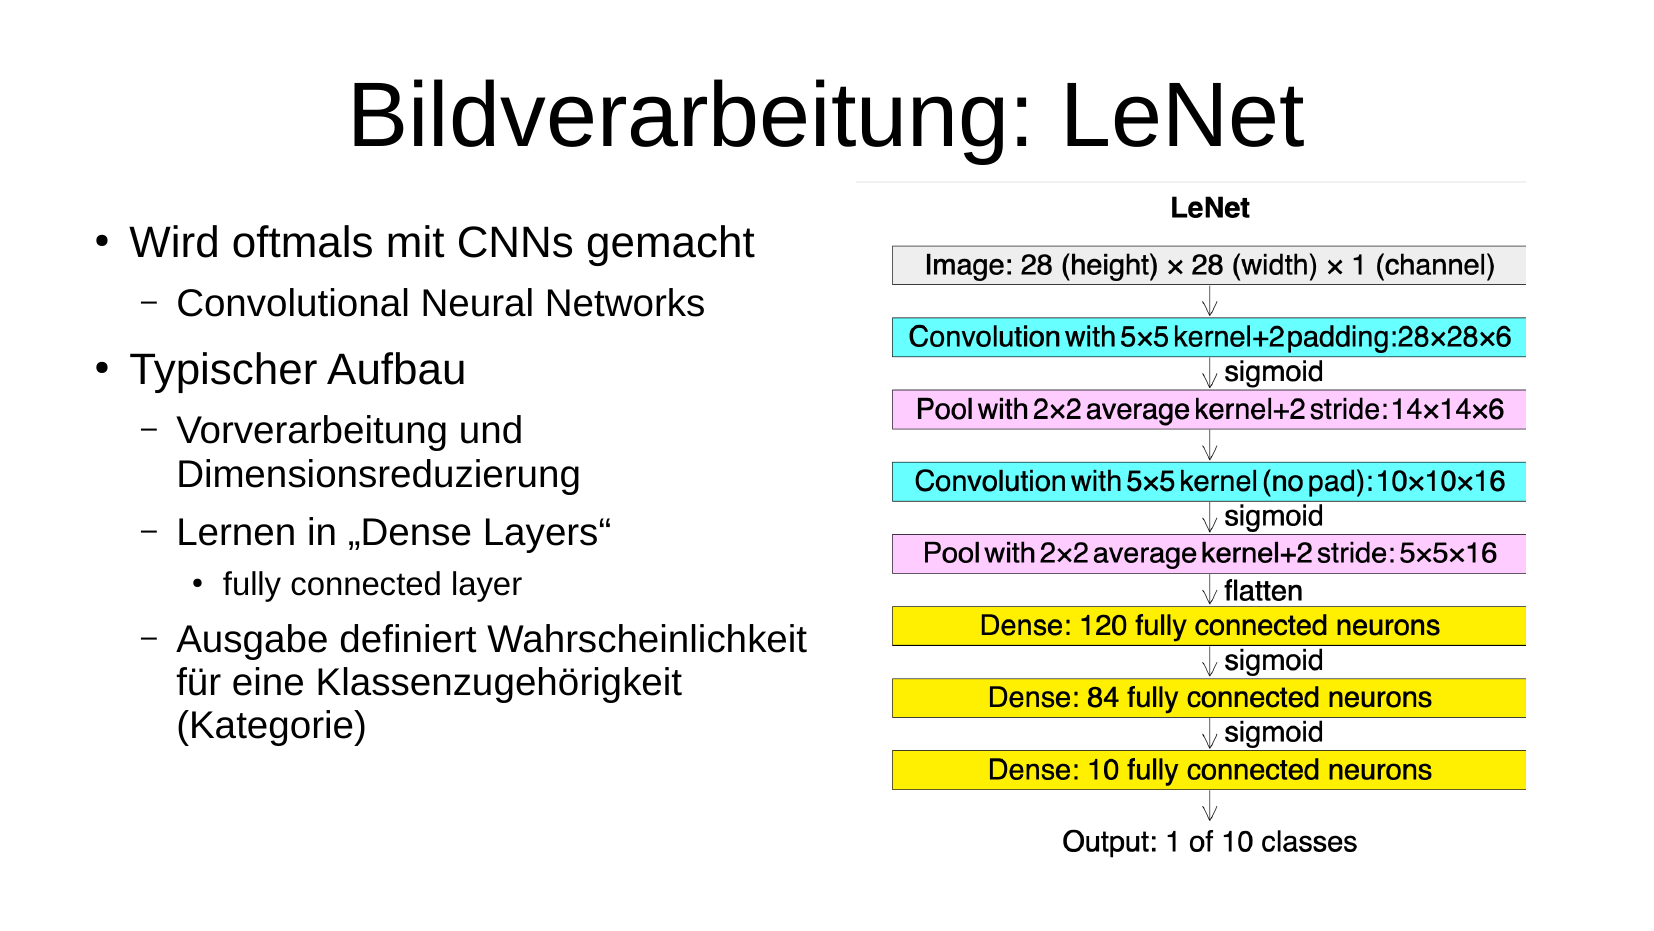

# Bildverarbeitung: LeNet
Wird oftmals mit CNNs gemacht
Convolutional Neural Networks
Typischer Aufbau
Vorverarbeitung und Dimensionsreduzierung
Lernen in „Dense Layers“
fully connected layer
Ausgabe definiert Wahrscheinlichkeit für eine Klassenzugehörigkeit (Kategorie)